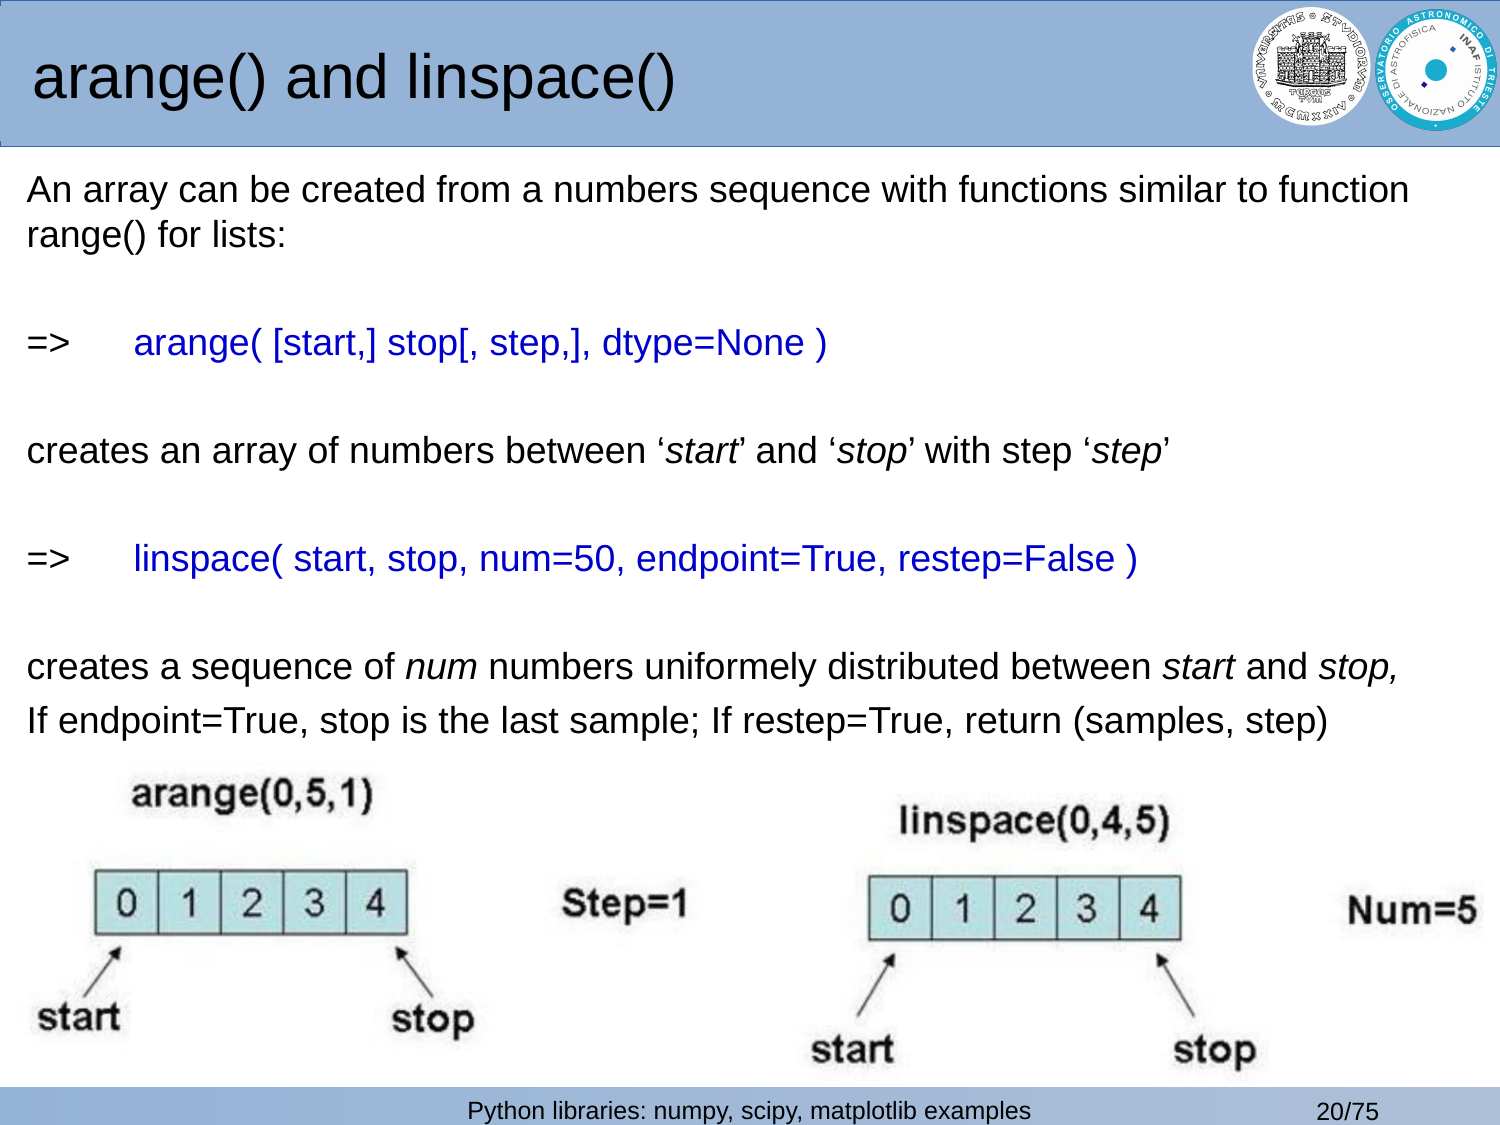

arange() and linspace()
# An array can be created from a numbers sequence with functions similar to function range() for lists:
=> arange( [start,] stop[, step,], dtype=None )
creates an array of numbers between ‘start’ and ‘stop’ with step ‘step’
=> linspace( start, stop, num=50, endpoint=True, restep=False )
creates a sequence of num numbers uniformely distributed between start and stop,
If endpoint=True, stop is the last sample; If restep=True, return (samples, step)